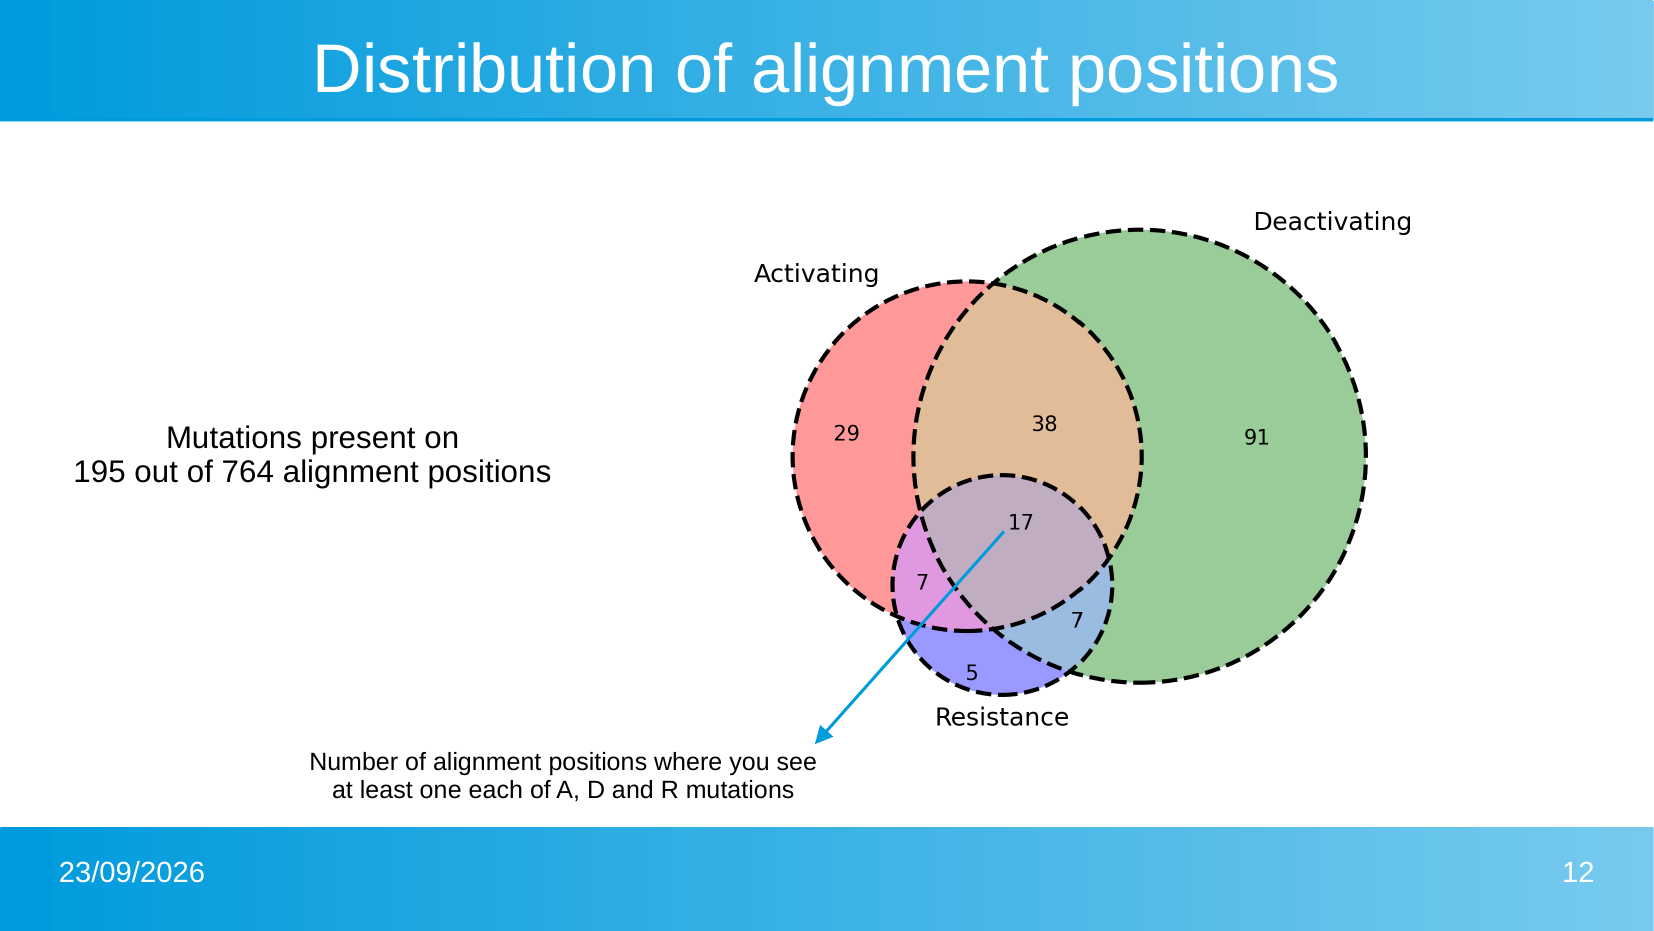

# Distribution of alignment positions
Mutations present on
195 out of 764 alignment positions
Number of alignment positions where you see at least one each of A, D and R mutations
12